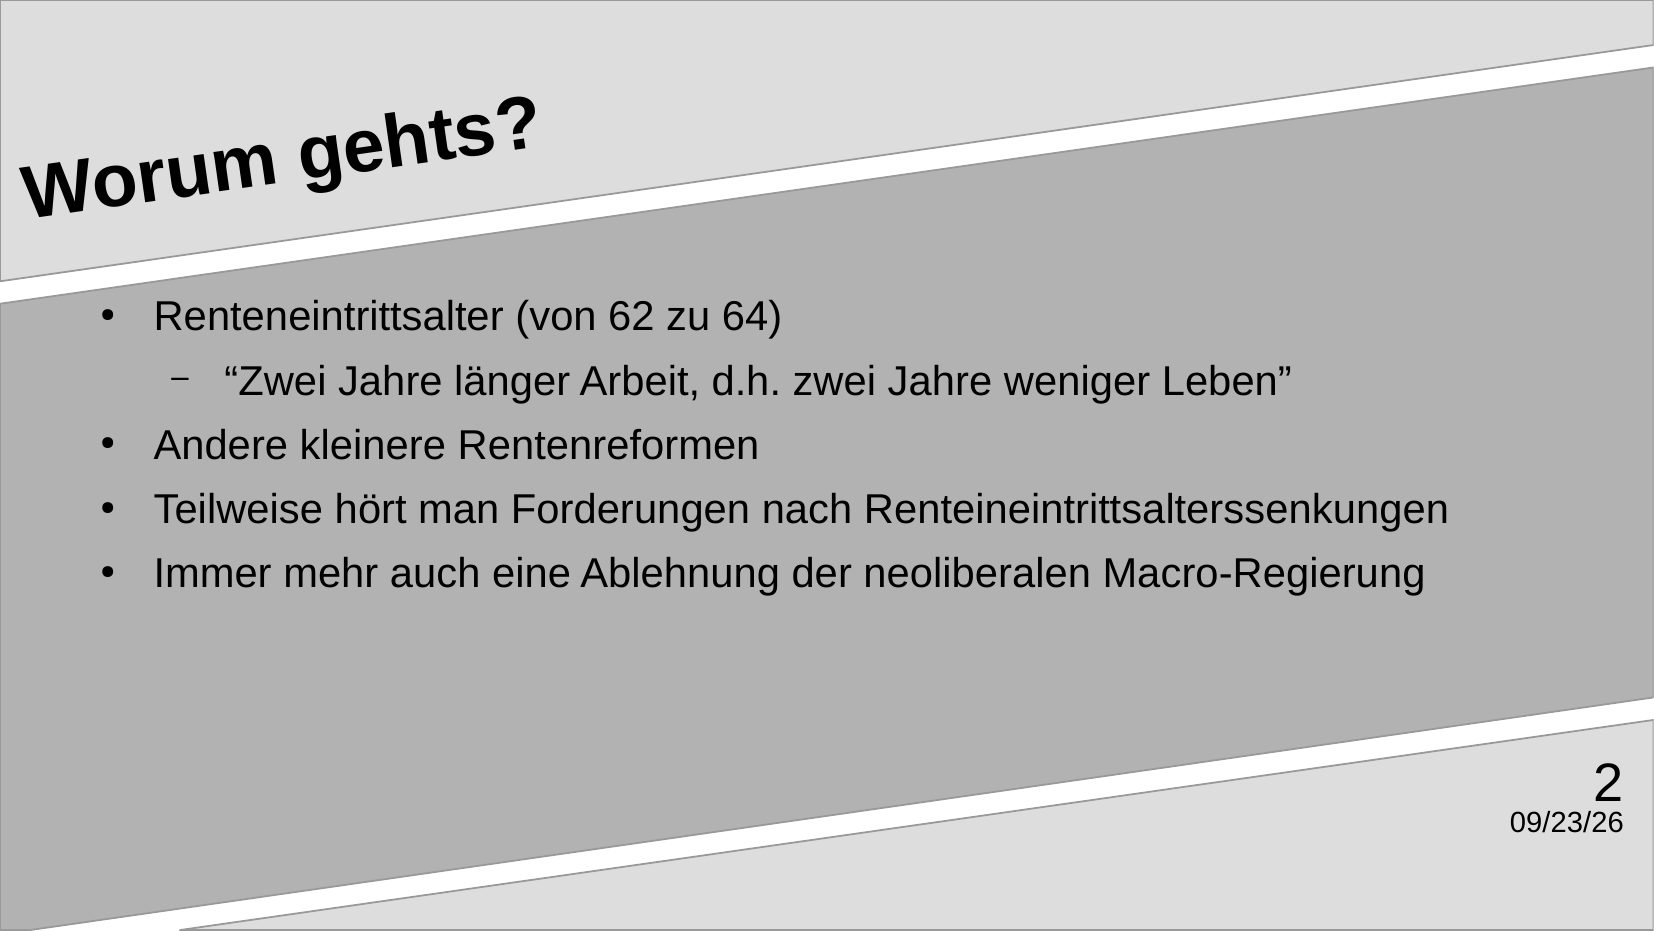

# Worum gehts?
Renteneintrittsalter (von 62 zu 64)
“Zwei Jahre länger Arbeit, d.h. zwei Jahre weniger Leben”
Andere kleinere Rentenreformen
Teilweise hört man Forderungen nach Renteineintrittsalterssenkungen
Immer mehr auch eine Ablehnung der neoliberalen Macro-Regierung
2